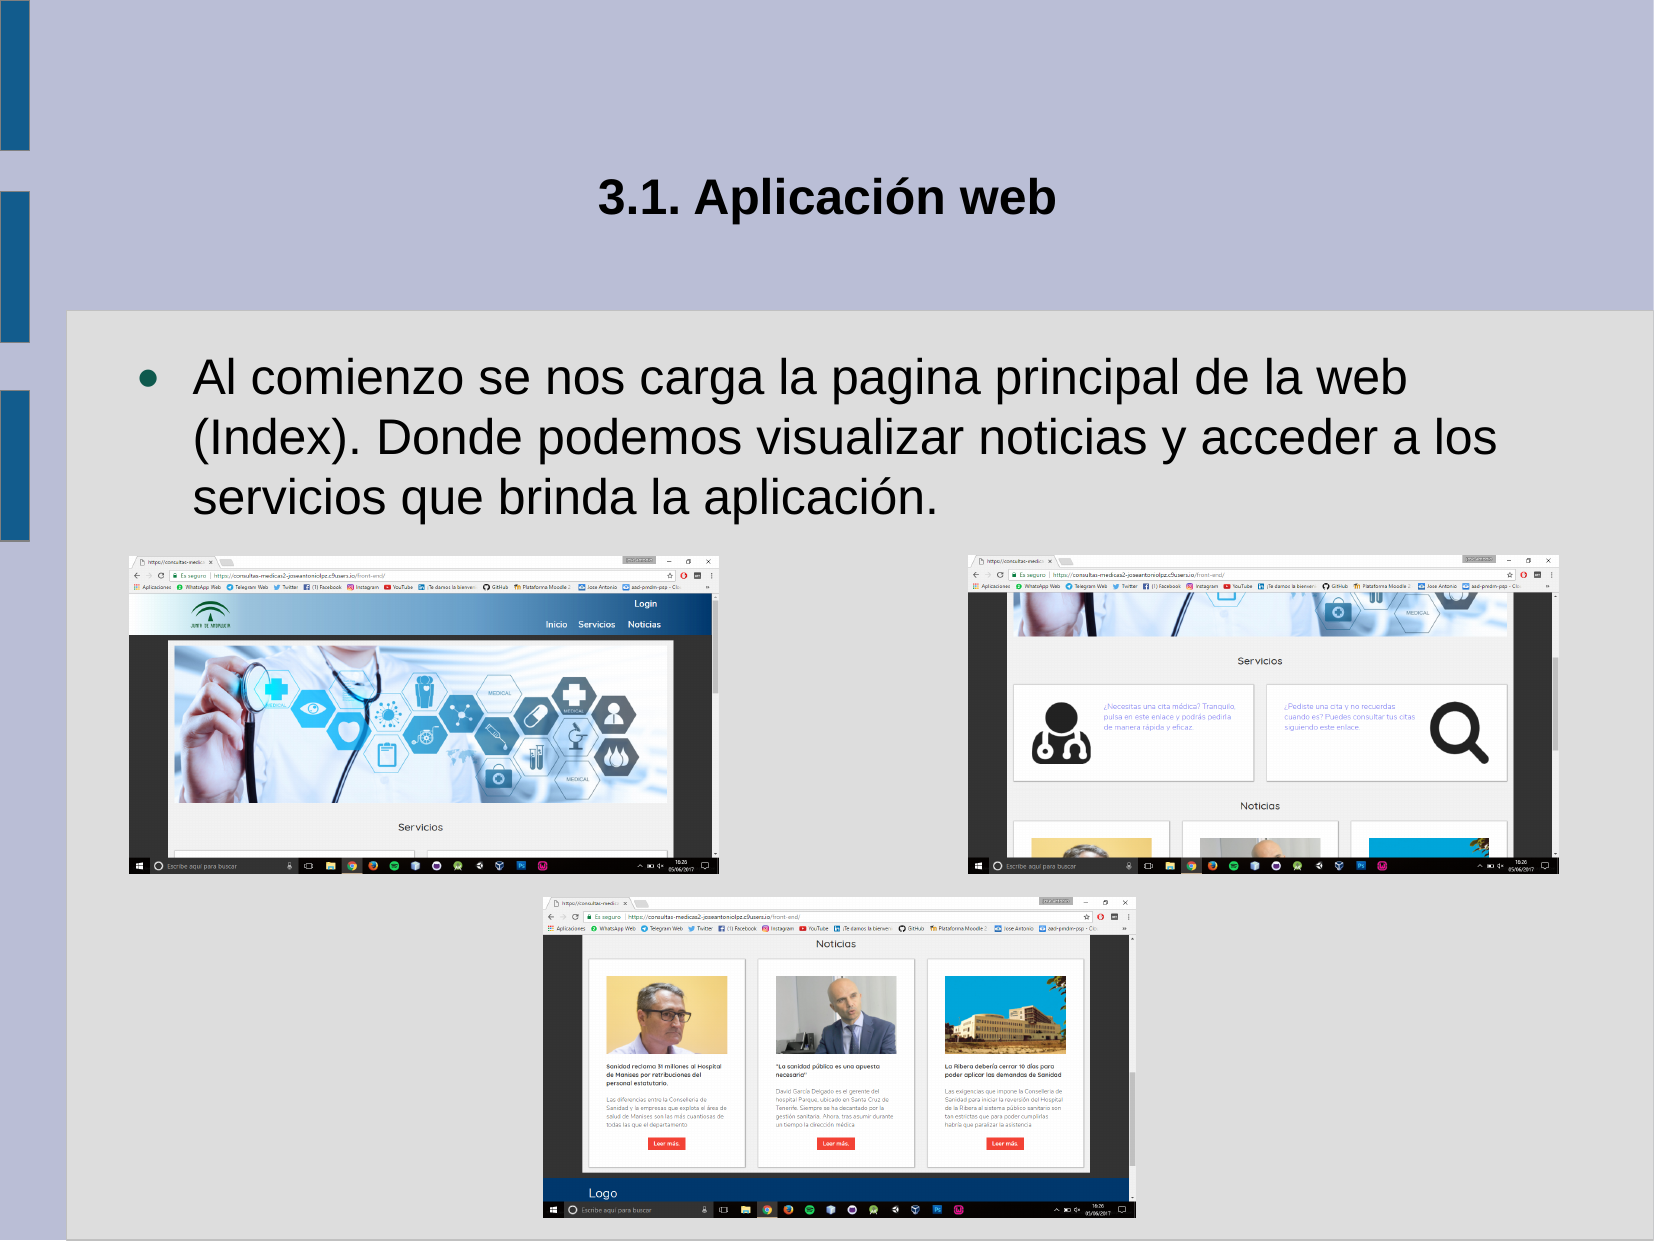

3.1. Aplicación web
Al comienzo se nos carga la pagina principal de la web (Index). Donde podemos visualizar noticias y acceder a los servicios que brinda la aplicación.